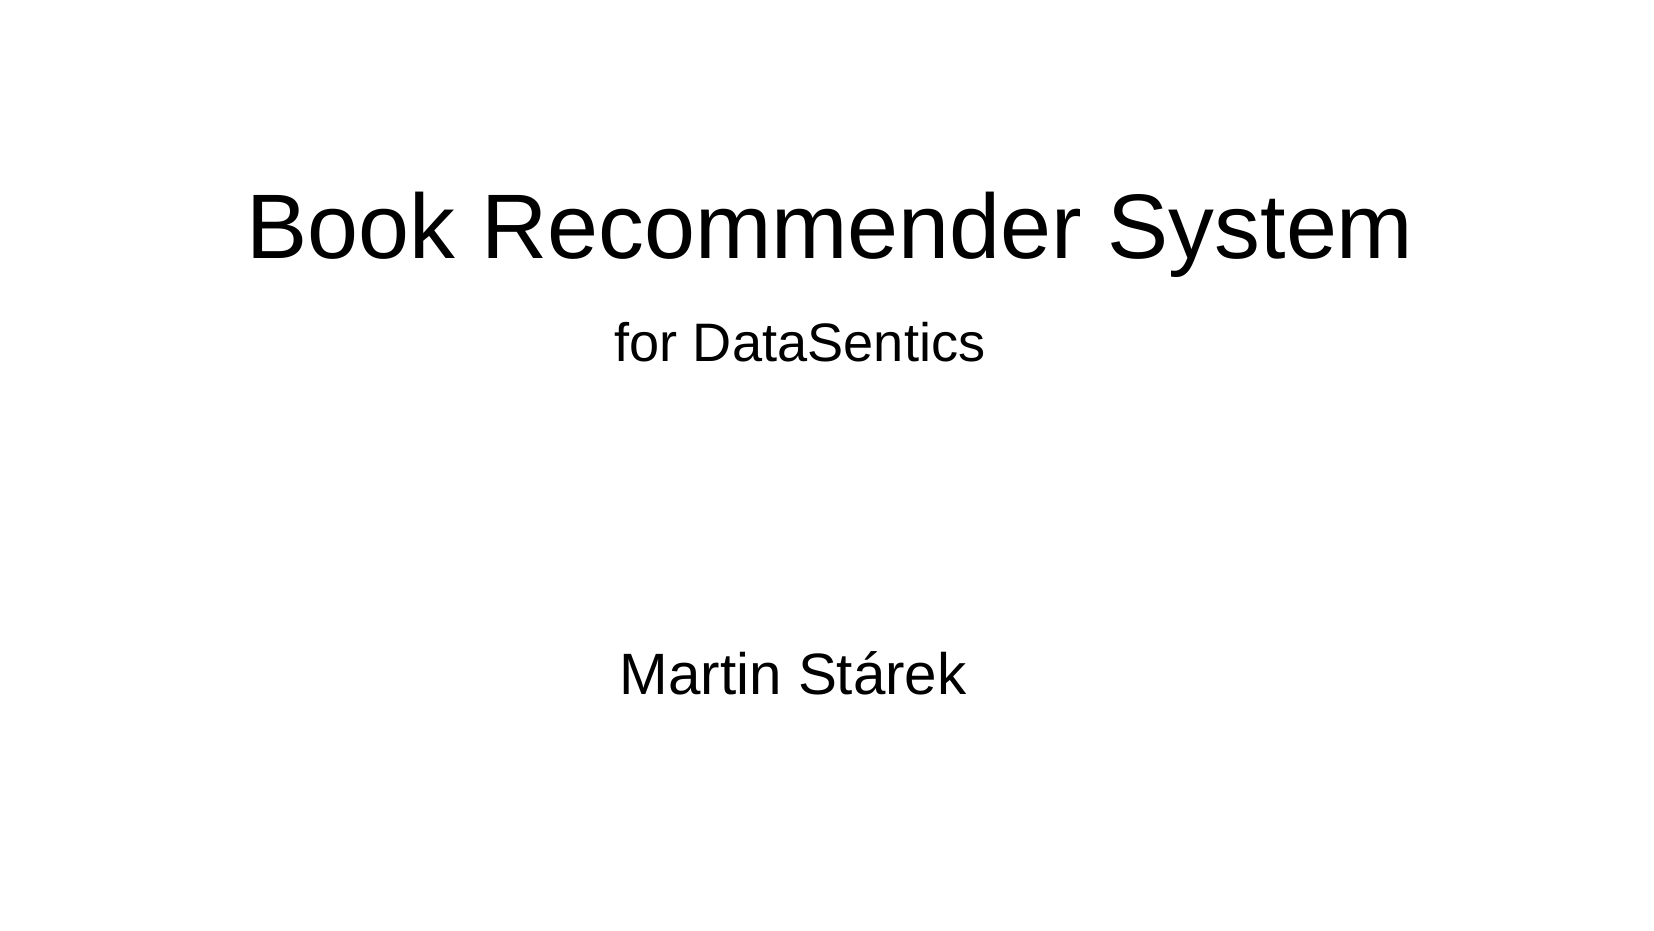

# Book Recommender System
for DataSentics
Martin Stárek